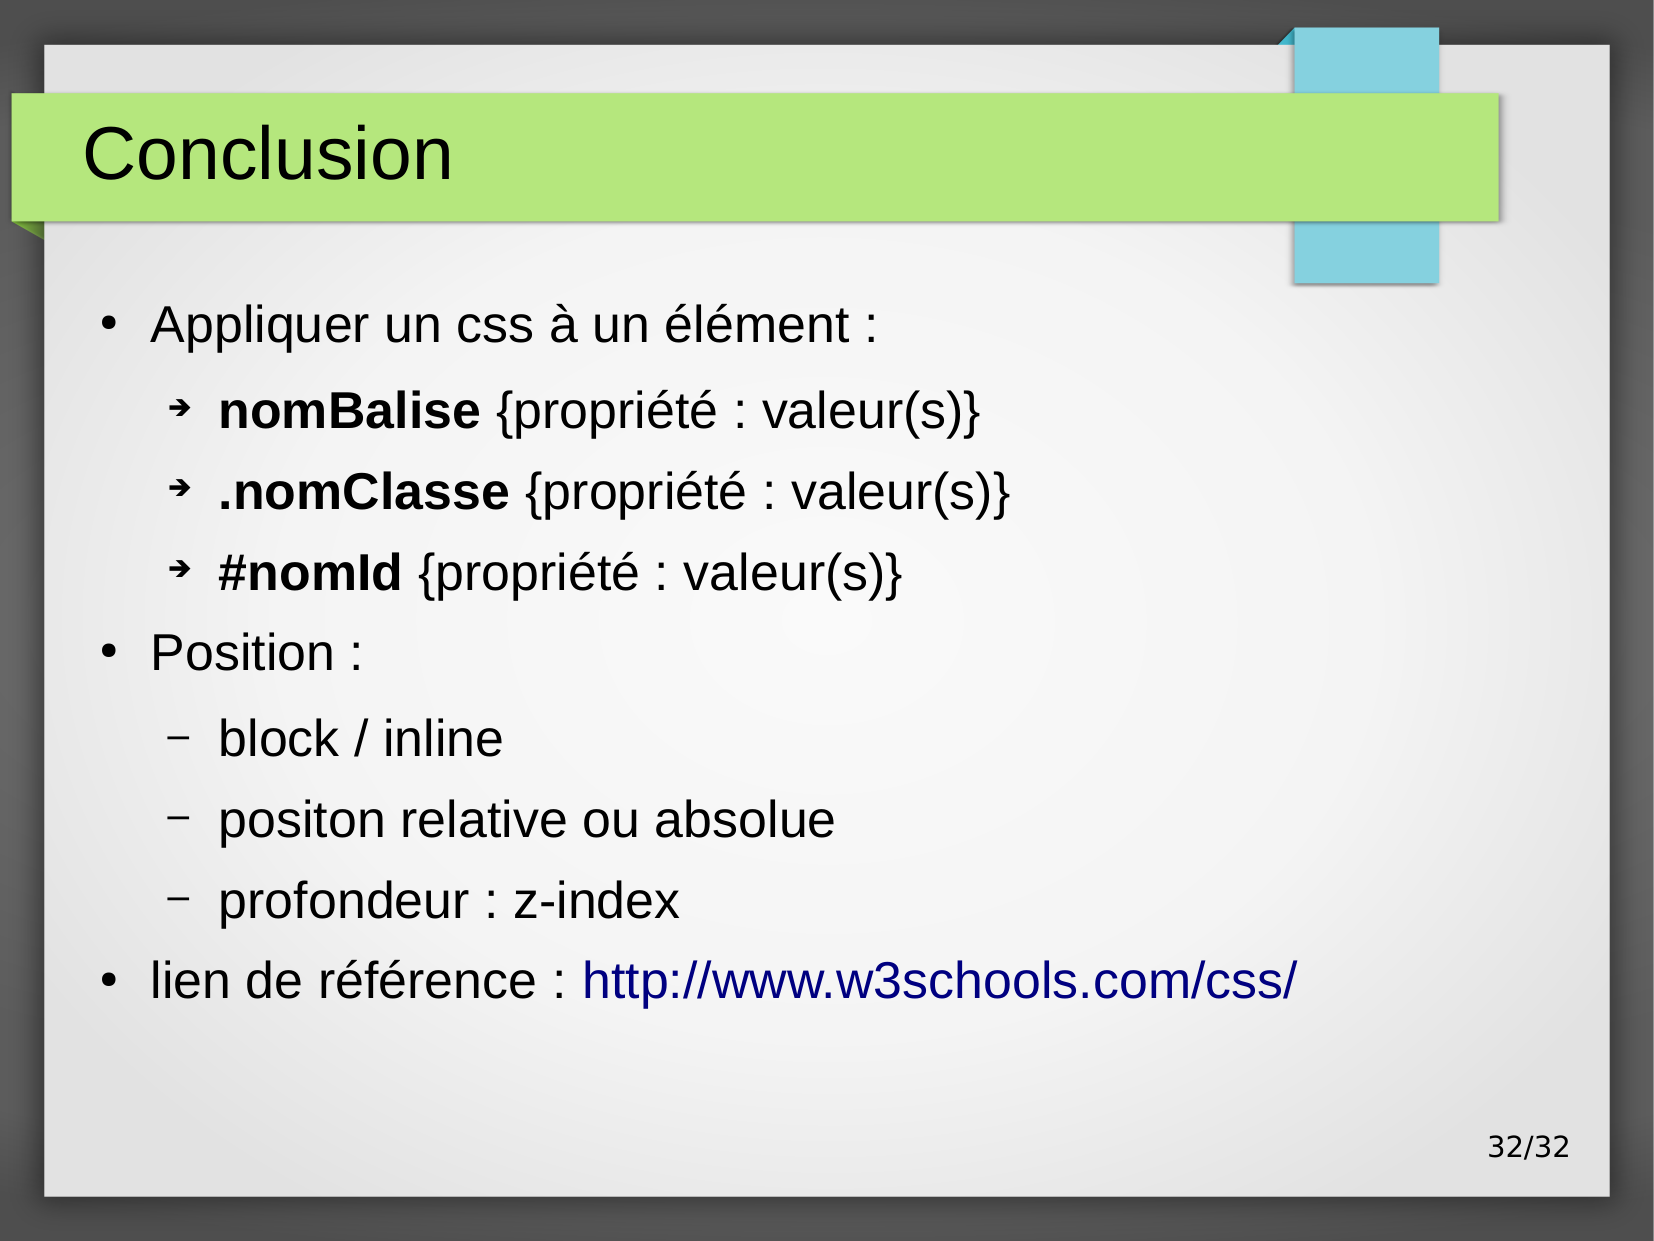

# Conclusion
Appliquer un css à un élément :
nomBalise {propriété : valeur(s)}
.nomClasse {propriété : valeur(s)}
#nomId {propriété : valeur(s)}
Position :
block / inline
positon relative ou absolue
profondeur : z-index
lien de référence : http://www.w3schools.com/css/
32